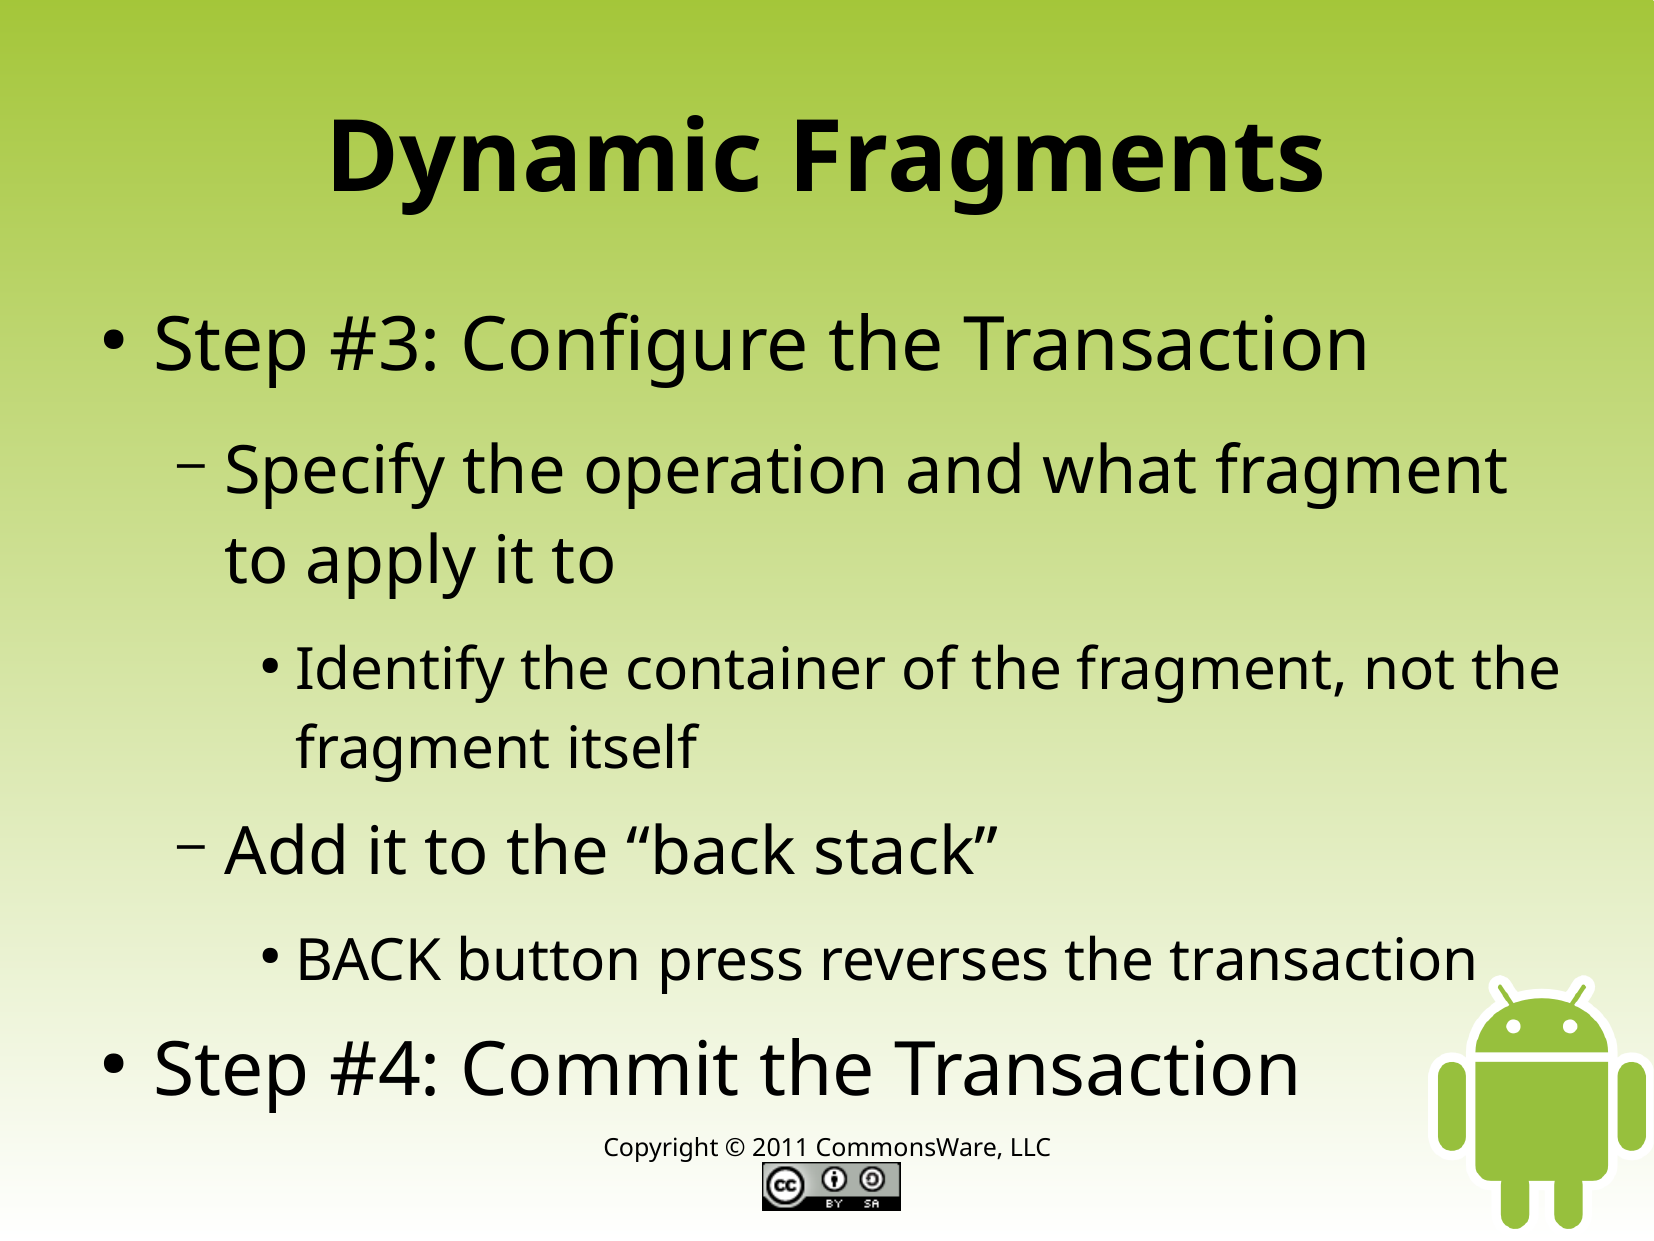

# Dynamic Fragments
Step #3: Configure the Transaction
Specify the operation and what fragment to apply it to
Identify the container of the fragment, not the fragment itself
Add it to the “back stack”
BACK button press reverses the transaction
Step #4: Commit the Transaction